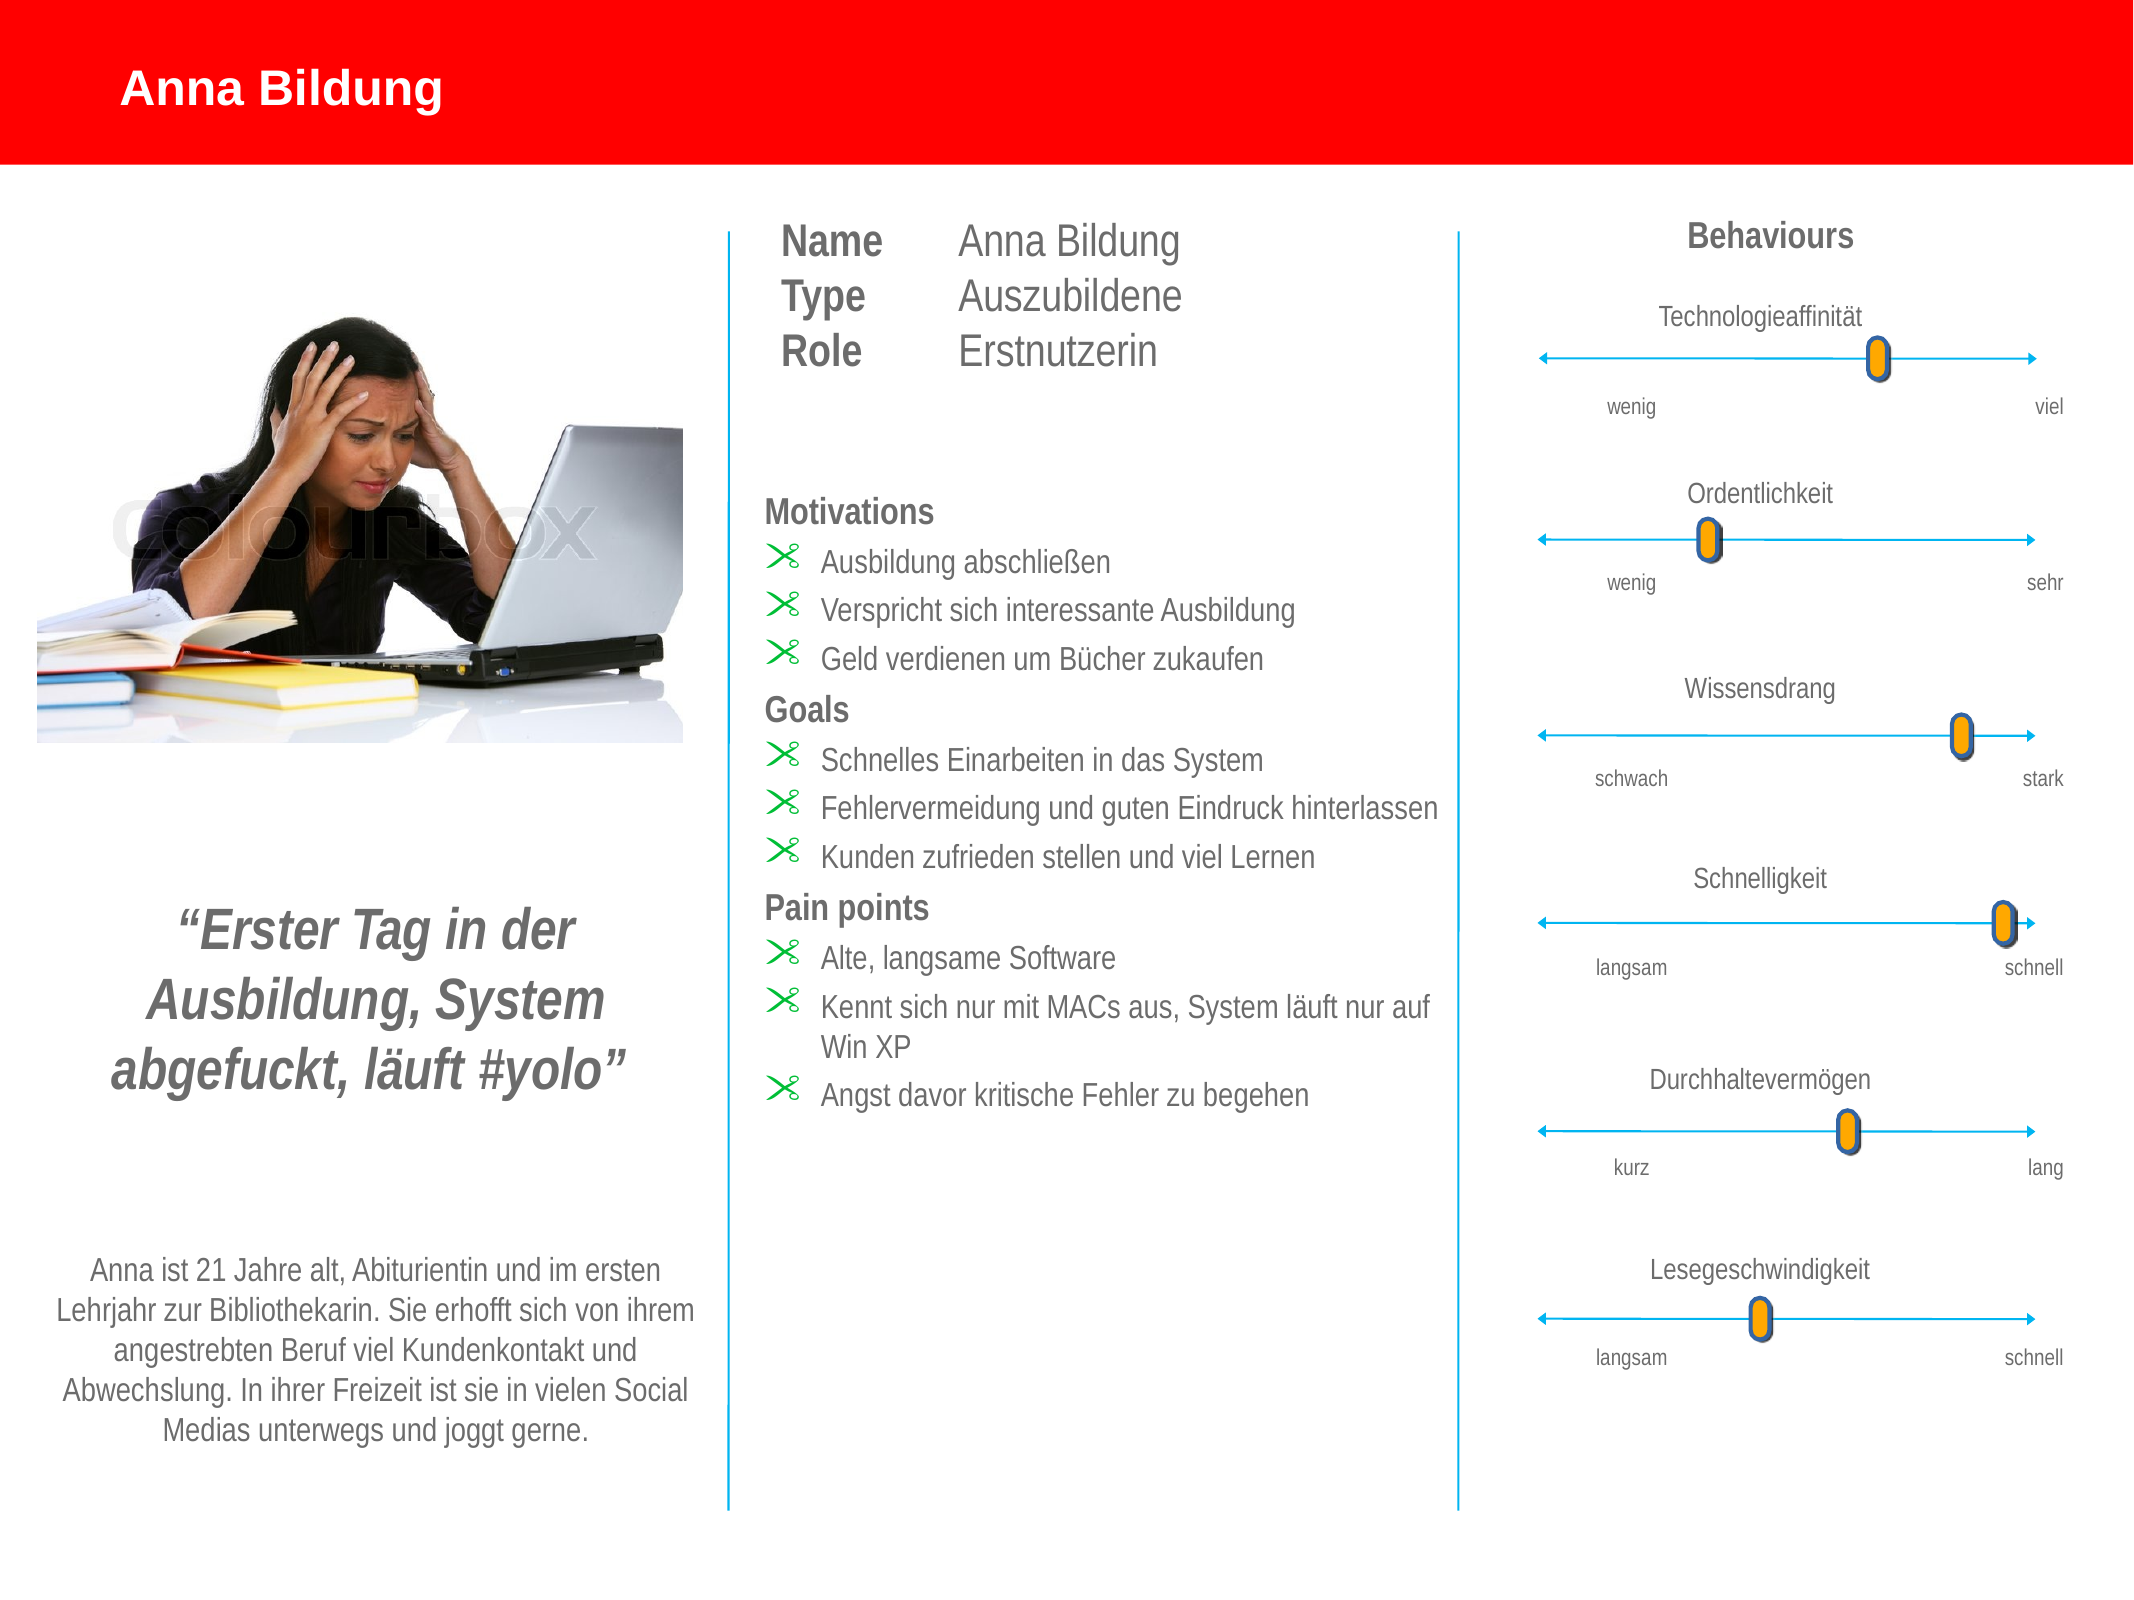

<Persona name>
Anna Bildung
Name	Anna Bildung
Type	Auszubildene
Role	Erstnutzerin
Behaviours
Technologieaffinität
wenig
viel
Ordentlichkeit
wenig
sehr
Motivations
Ausbildung abschließen
Verspricht sich interessante Ausbildung
Geld verdienen um Bücher zukaufen
Goals
Schnelles Einarbeiten in das System
Fehlervermeidung und guten Eindruck hinterlassen
Kunden zufrieden stellen und viel Lernen
Pain points
Alte, langsame Software
Kennt sich nur mit MACs aus, System läuft nur auf Win XP
Angst davor kritische Fehler zu begehen
Wissensdrang
schwach
stark
Schnelligkeit
langsam
schnell
“Erster Tag in der Ausbildung, System abgefuckt, läuft #yolo”
Durchhaltevermögen
kurz
lang
Anna ist 21 Jahre alt, Abiturientin und im ersten Lehrjahr zur Bibliothekarin. Sie erhofft sich von ihrem angestrebten Beruf viel Kundenkontakt und Abwechslung. In ihrer Freizeit ist sie in vielen Social Medias unterwegs und joggt gerne.
Lesegeschwindigkeit
langsam
schnell